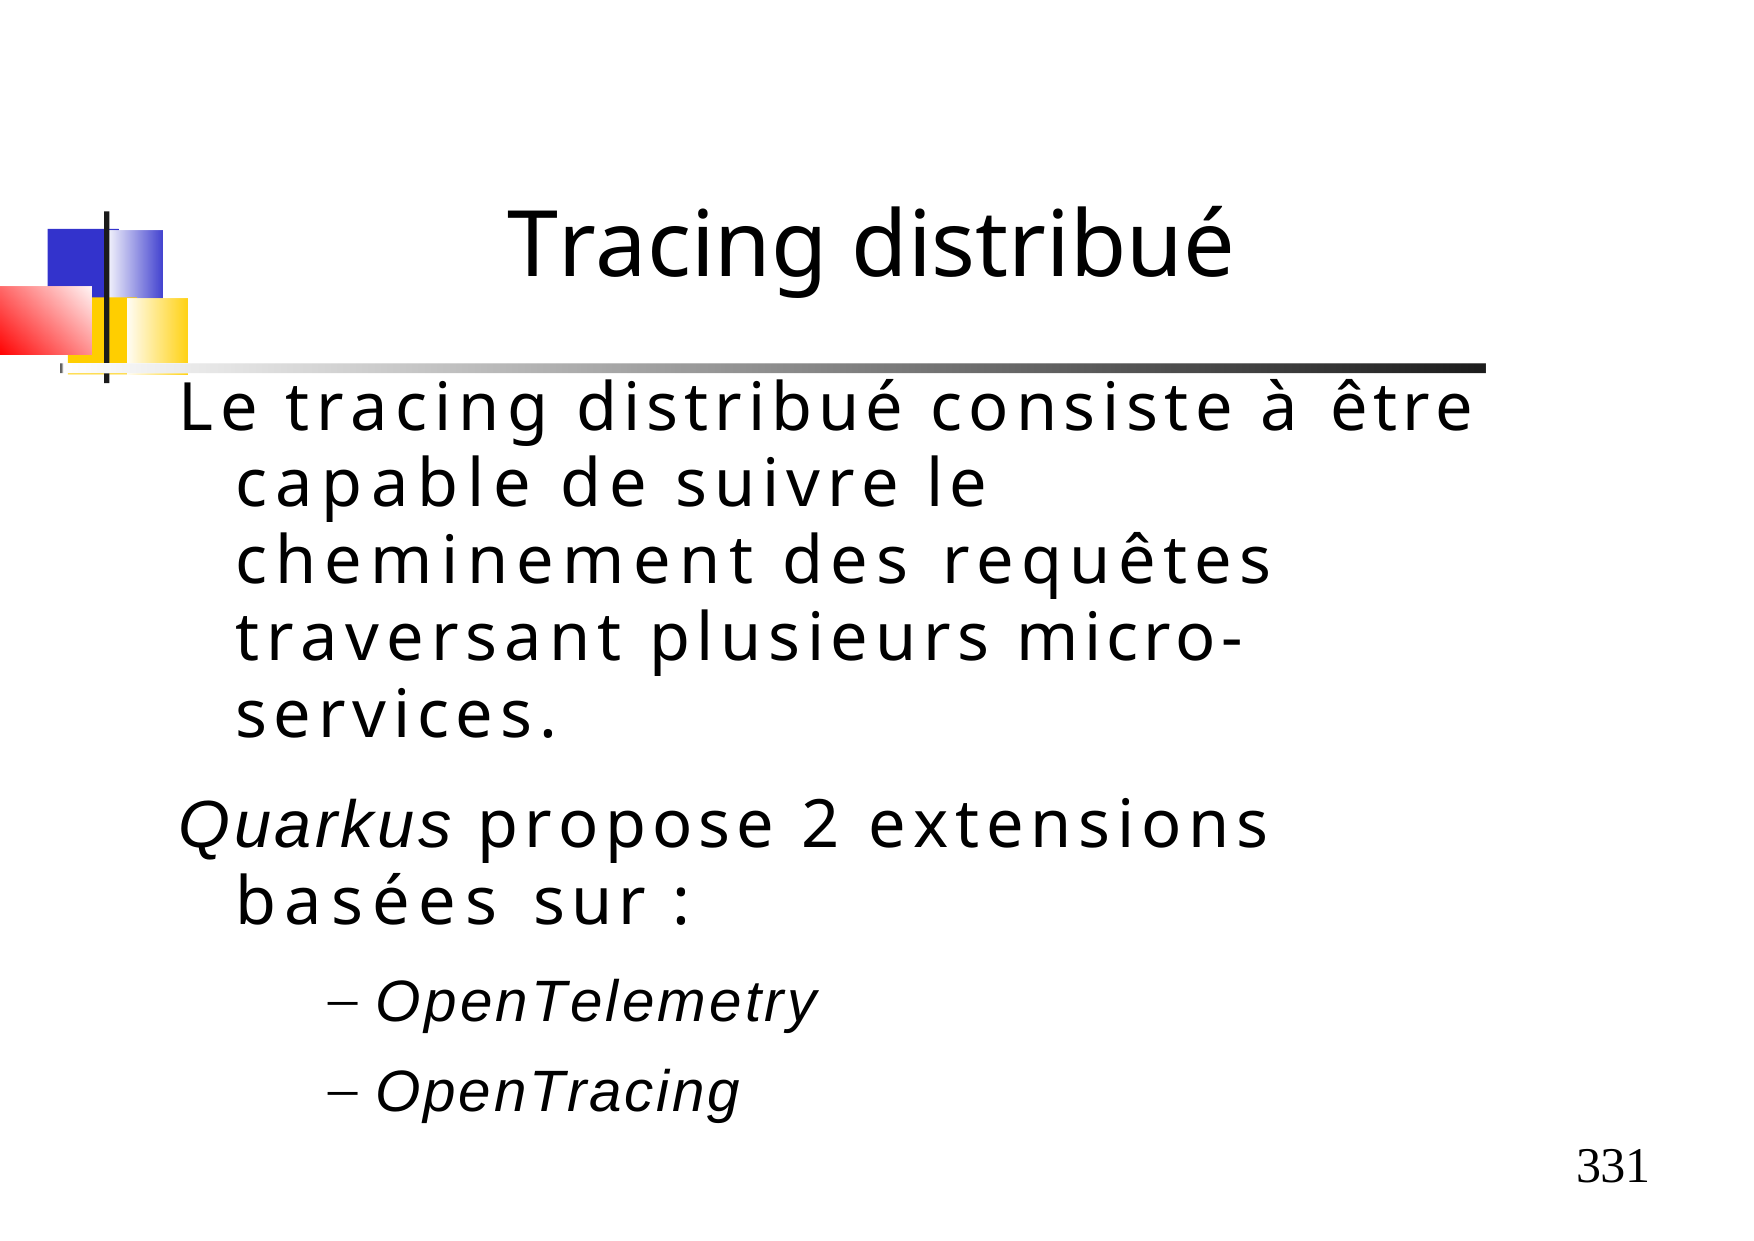

# Tracing distribué
Le tracing distribué consiste à être capable de suivre le cheminement des requêtes traversant plusieurs micro- services.
Quarkus propose 2 extensions basées sur :
OpenTelemetry
OpenTracing
331